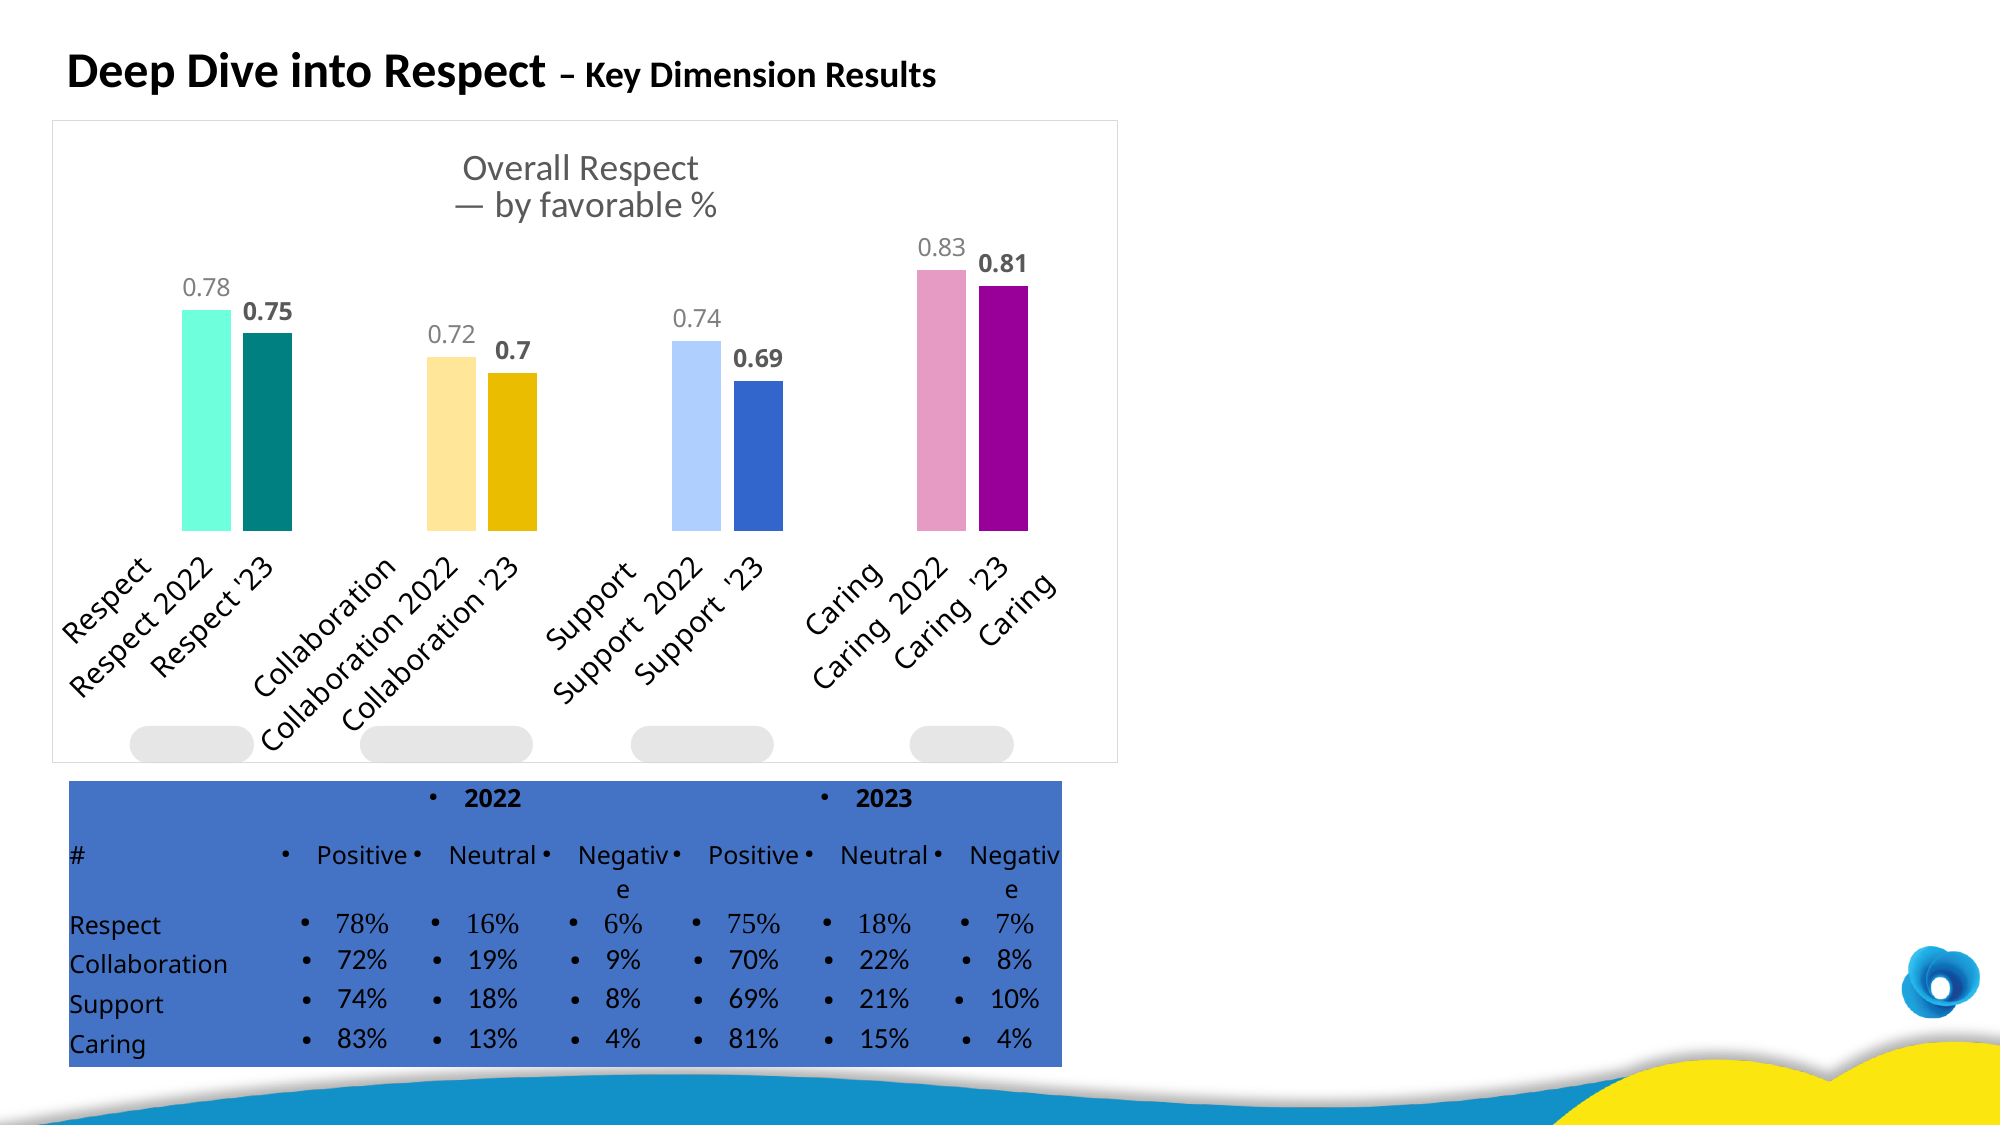

Deep Dive into Respect – Key Dimension Results
### Chart: Overall Respect
— by favorable %
| Category | Overall Respect |
|---|---|
| Respect | None |
| Respect 2022 | 0.78 |
| Respect '23 | 0.75 |
| None | None |
| Collaboration | None |
| Collaboration 2022 | 0.72 |
| Collaboration '23 | 0.7 |
| None | None |
| Support | None |
| Support 2022 | 0.74 |
| Support '23 | 0.69 |
| None | None |
| Caring | None |
| Caring 2022 | 0.83 |
| Caring '23 | 0.81 |
| Caring | None |
| | 2022 | | | 2023 | | |
| --- | --- | --- | --- | --- | --- | --- |
| # | Positive | Neutral | Negative | Positive | Neutral | Negative |
| Respect | 78% | 16% | 6% | 75% | 18% | 7% |
| Collaboration | 72% | 19% | 9% | 70% | 22% | 8% |
| Support | 74% | 18% | 8% | 69% | 21% | 10% |
| Caring | 83% | 13% | 4% | 81% | 15% | 4% |